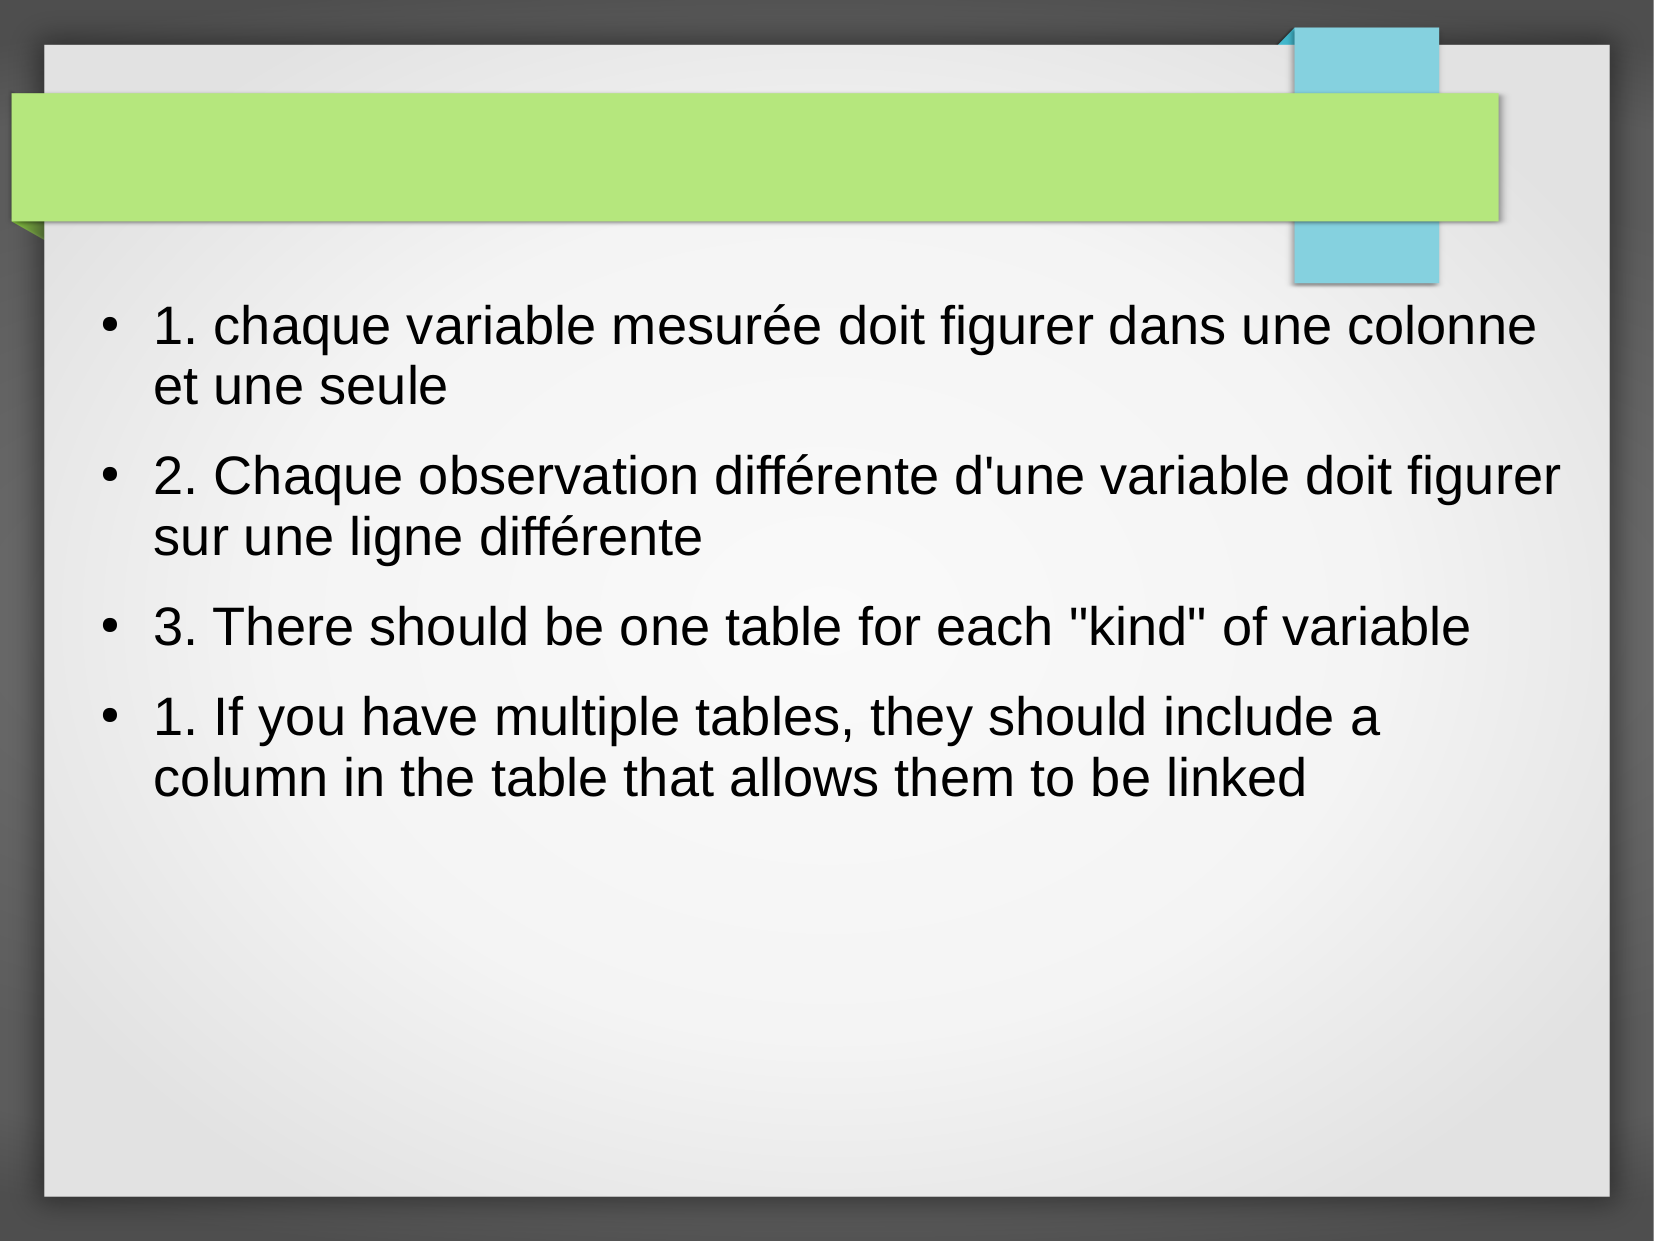

#
1. chaque variable mesurée doit figurer dans une colonne et une seule
2. Chaque observation différente d'une variable doit figurer sur une ligne différente
3. There should be one table for each "kind" of variable
1. If you have multiple tables, they should include a column in the table that allows them to be linked